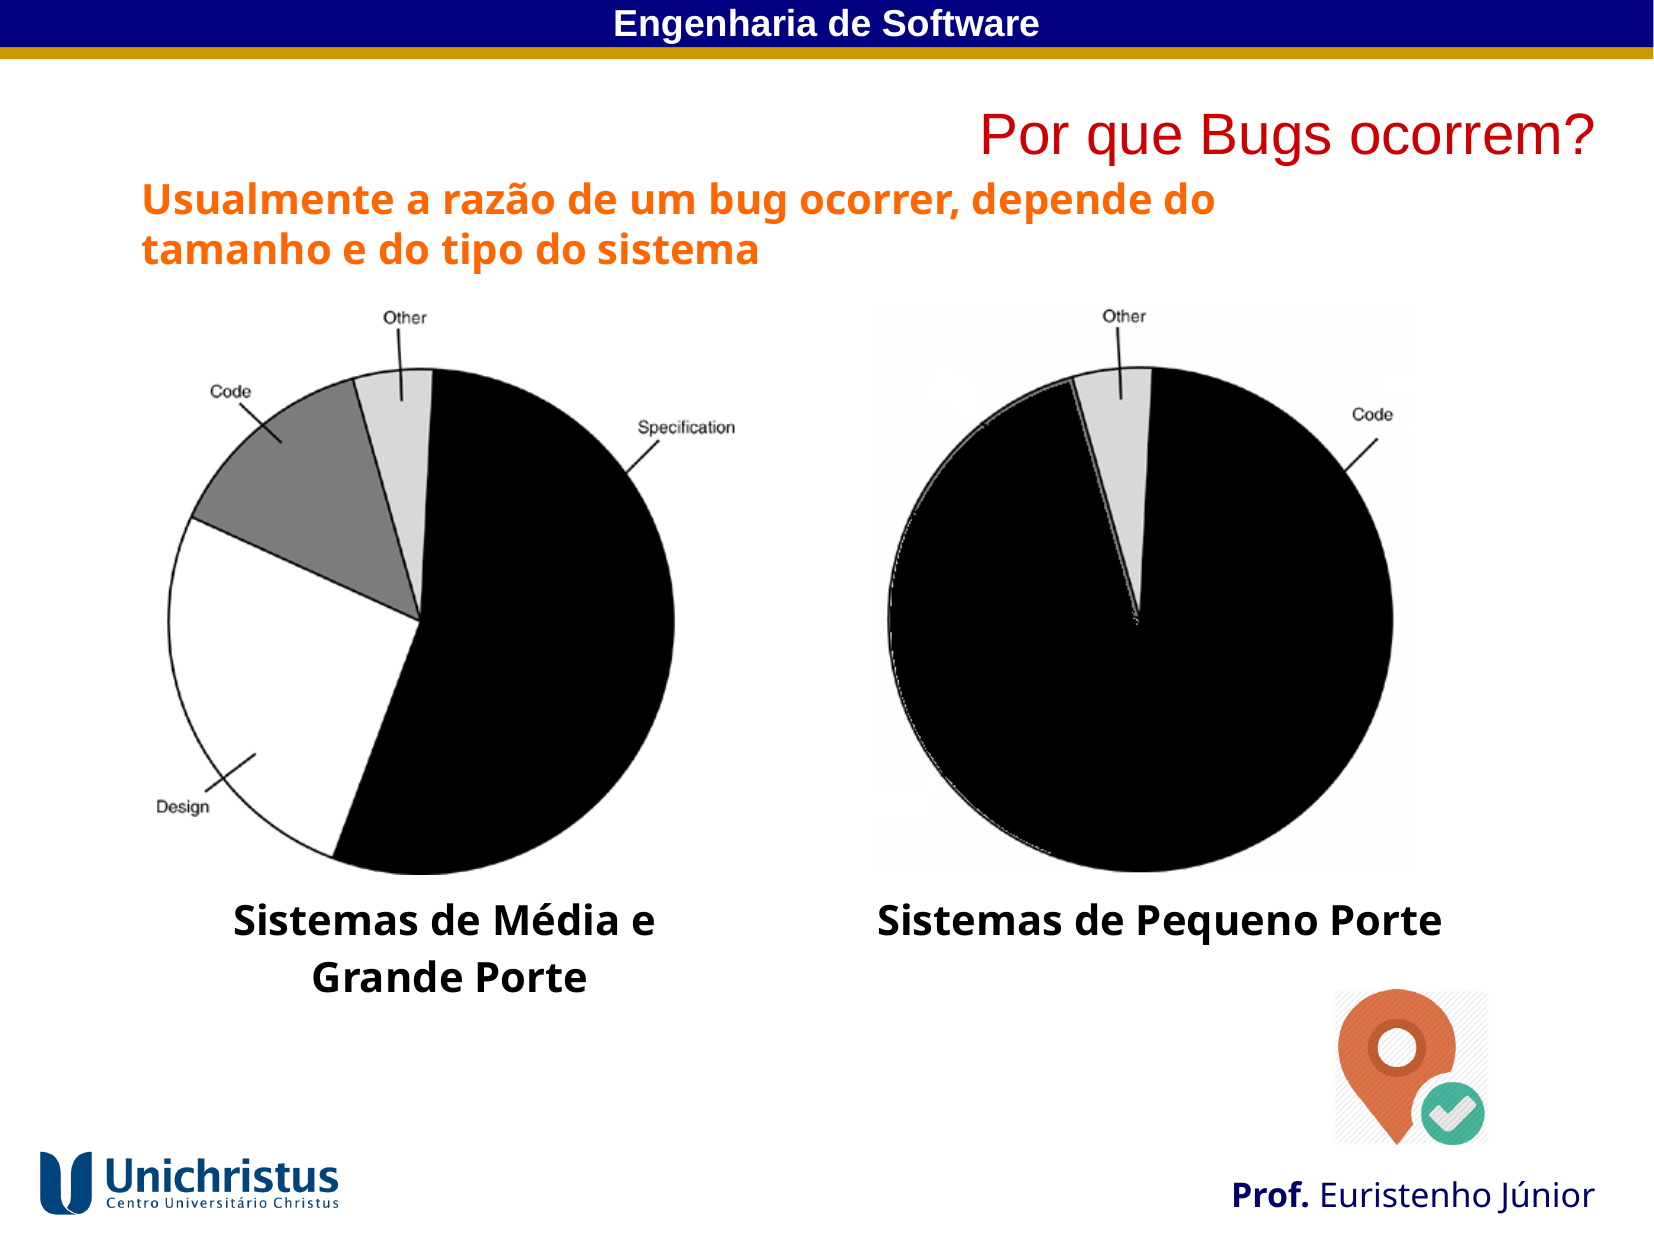

Engenharia de Software
Por que Bugs ocorrem?
Usualmente a razão de um bug ocorrer, depende do tamanho e do tipo do sistema
Sistemas de Média e
Grande Porte
Sistemas de Pequeno Porte
Prof. Euristenho Júnior